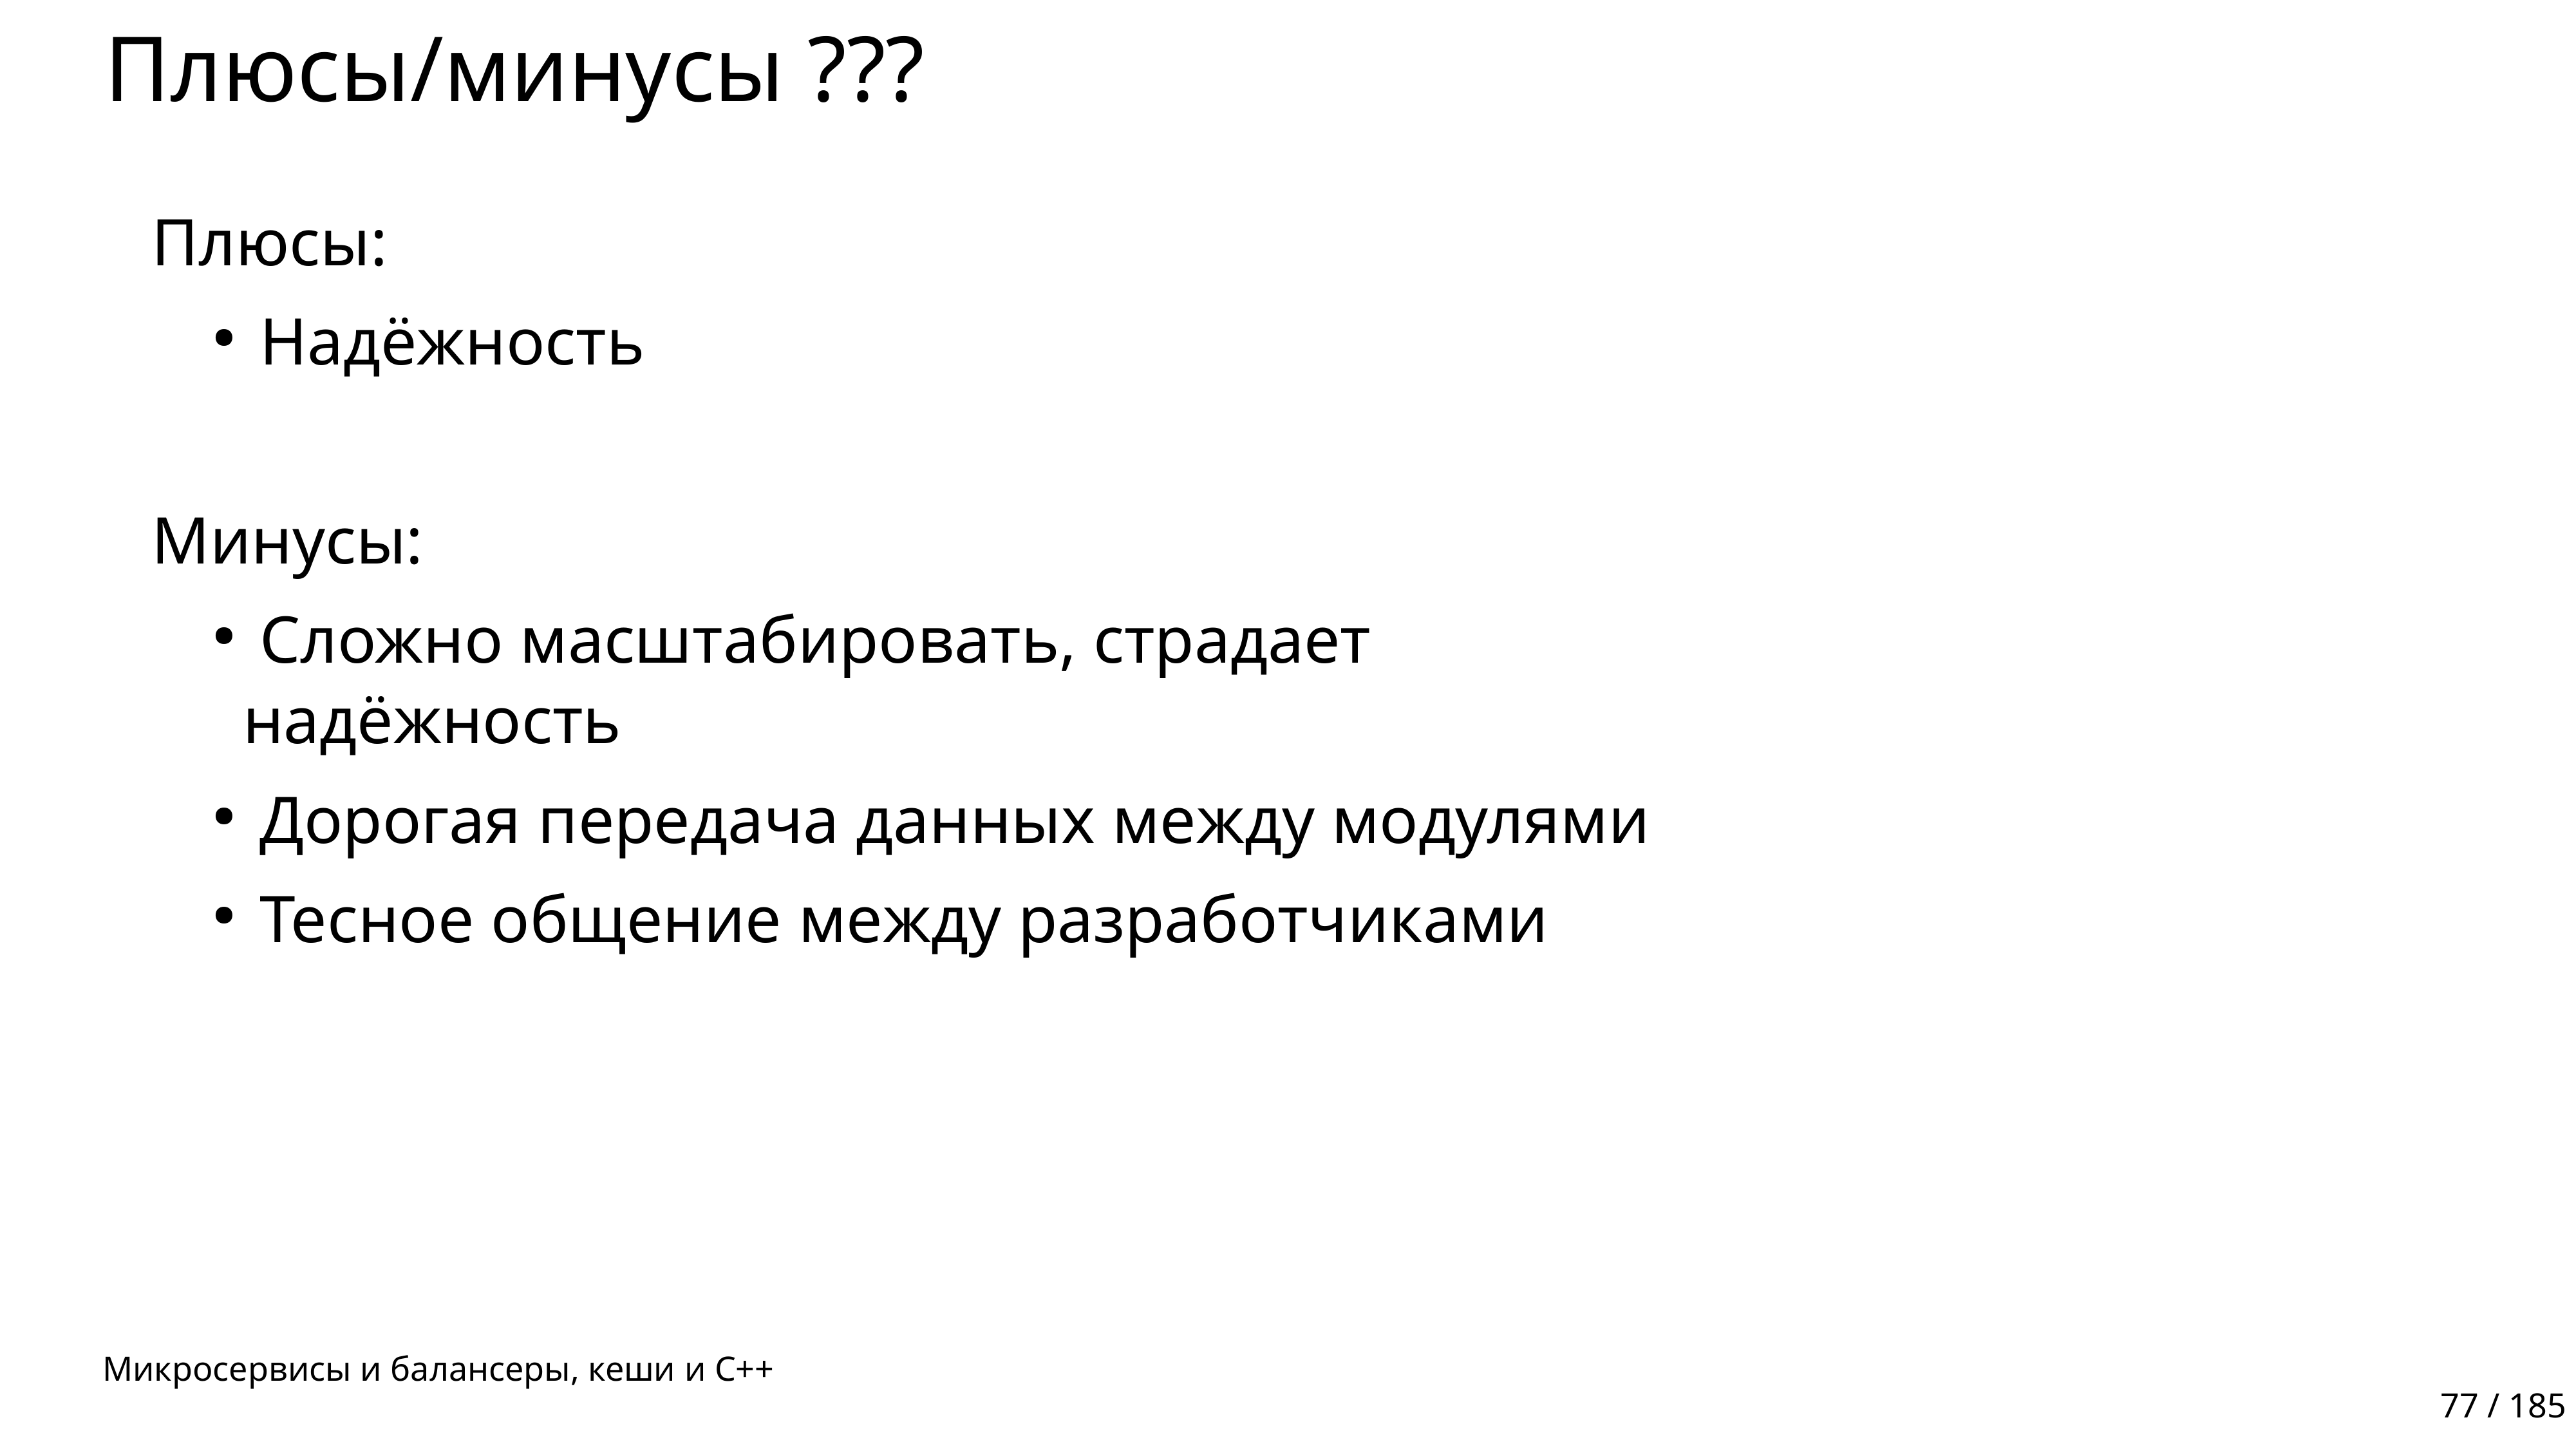

Плюсы/минусы ???
# Плюсы:
 Надёжность
Минусы:
 Сложно масштабировать, страдает надёжность
 Дорогая передача данных между модулями
 Тесное общение между разработчиками
Микросервисы и балансеры, кеши и C++